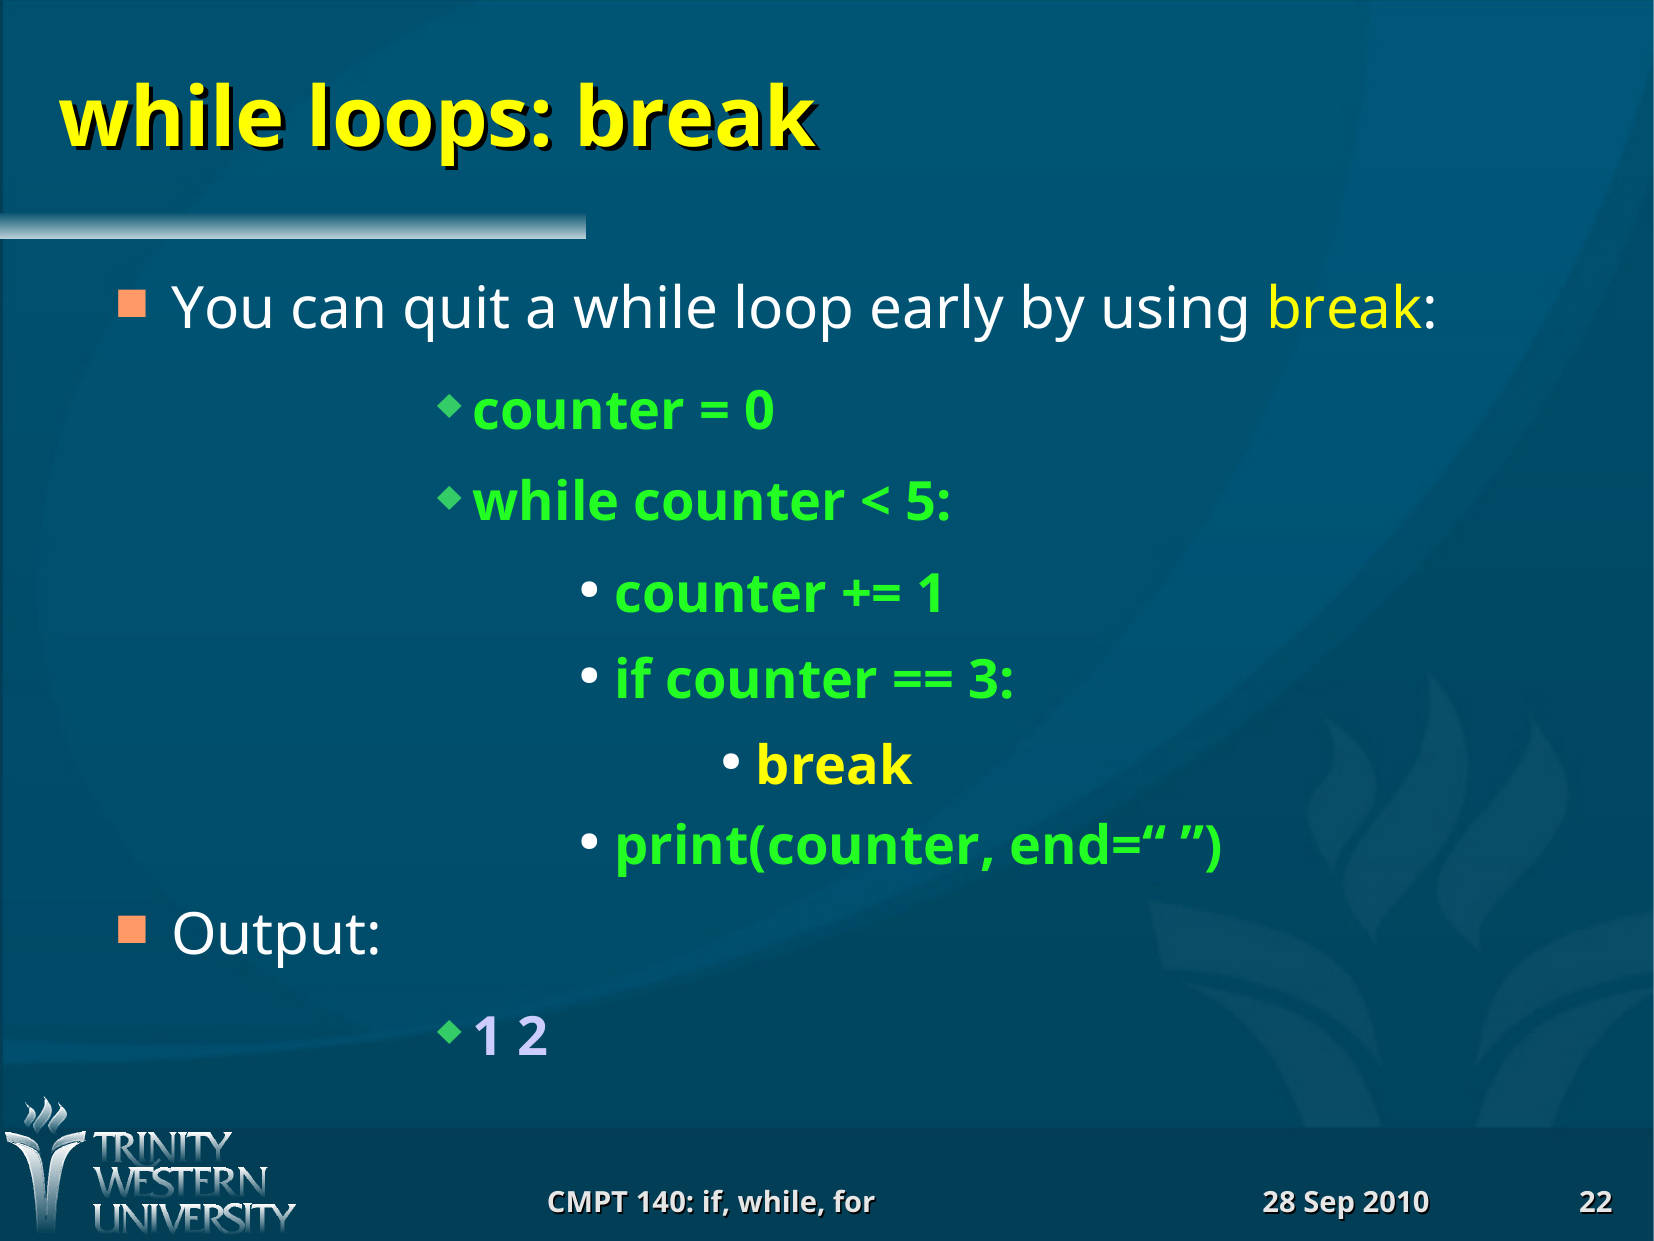

# while loops: break
You can quit a while loop early by using break:
counter = 0
while counter < 5:
counter += 1
if counter == 3:
break
print(counter, end=“ ”)
Output:
1 2
CMPT 140: if, while, for
28 Sep 2010
22